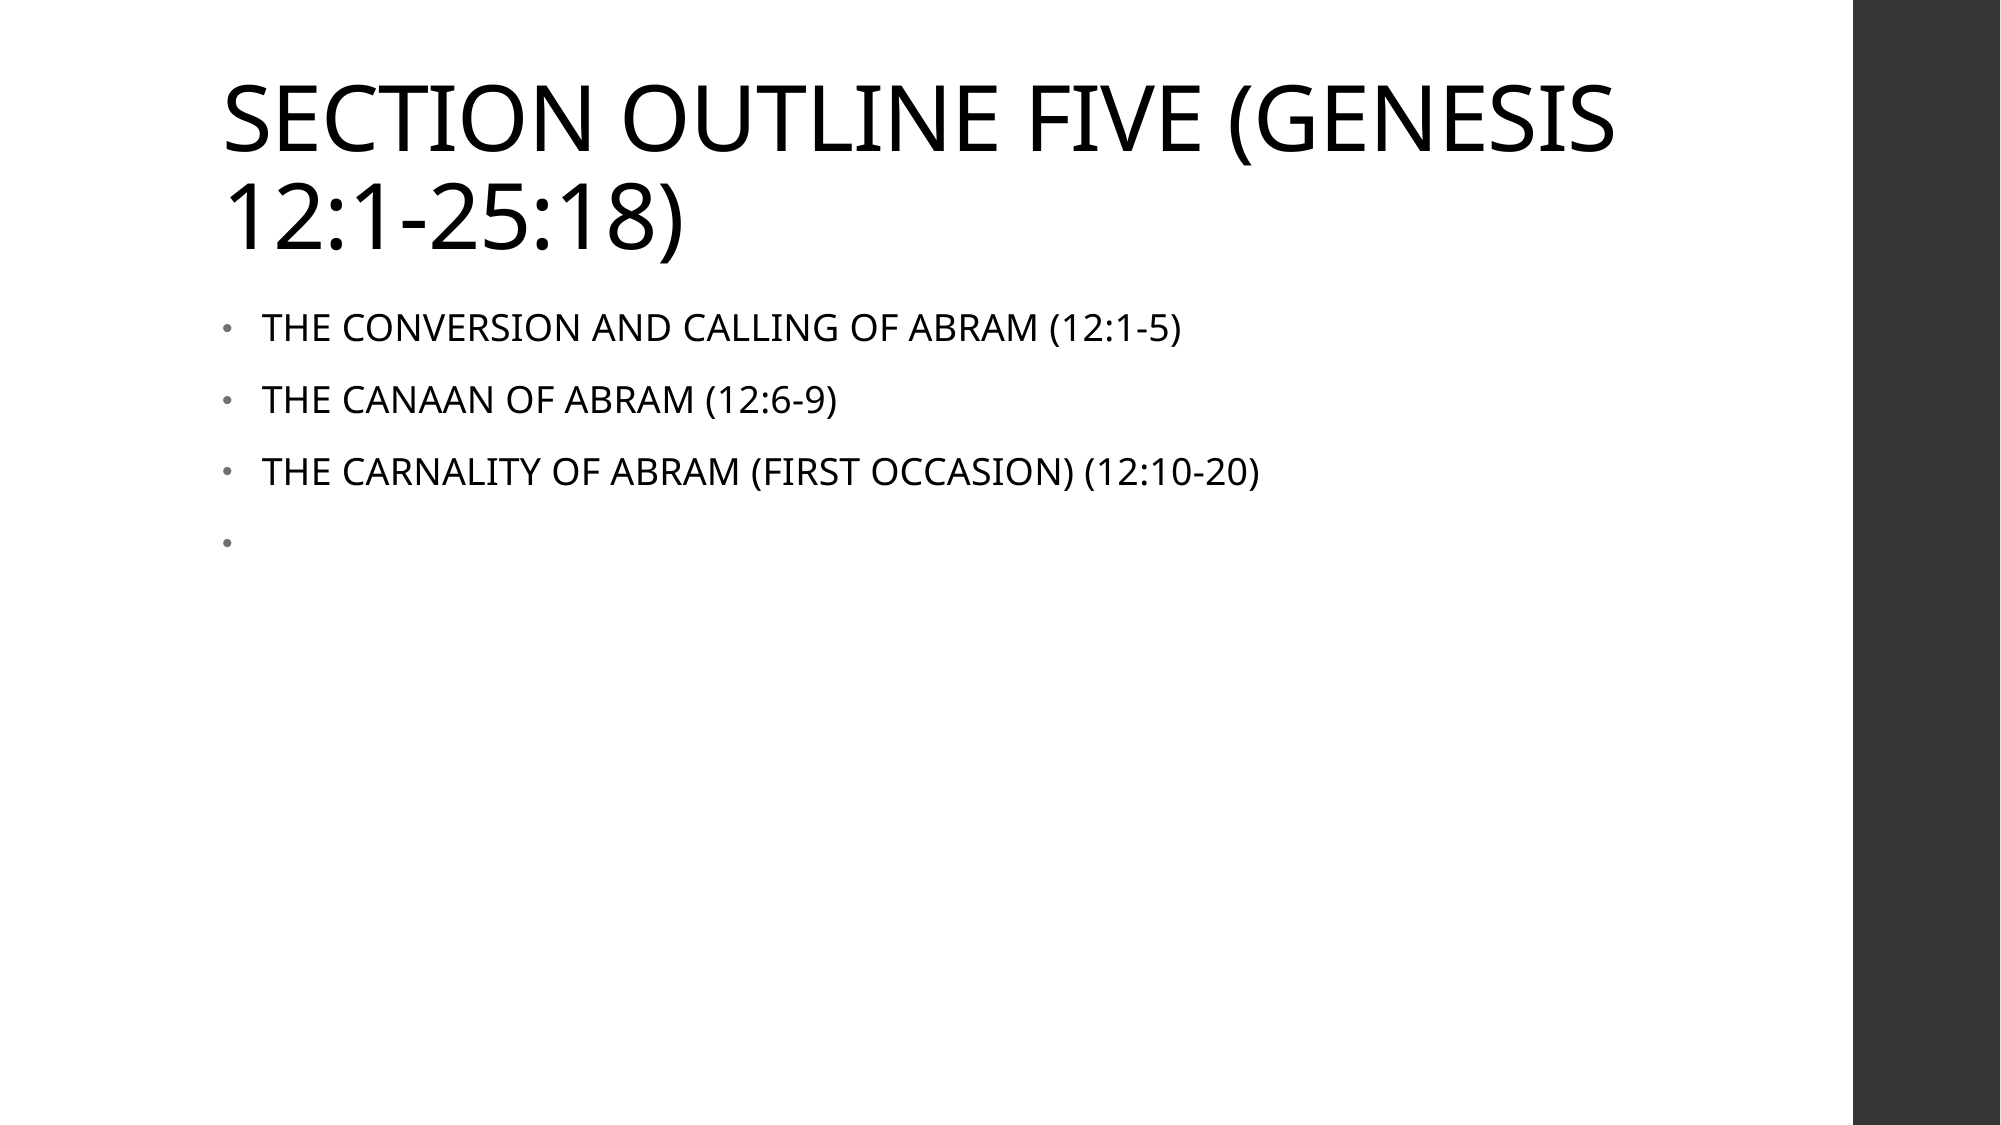

# SECTION OUTLINE FIVE (GENESIS 12:1-25:18)
 THE CONVERSION AND CALLING OF ABRAM (12:1-5)
 THE CANAAN OF ABRAM (12:6-9)
 THE CARNALITY OF ABRAM (FIRST OCCASION) (12:10-20)